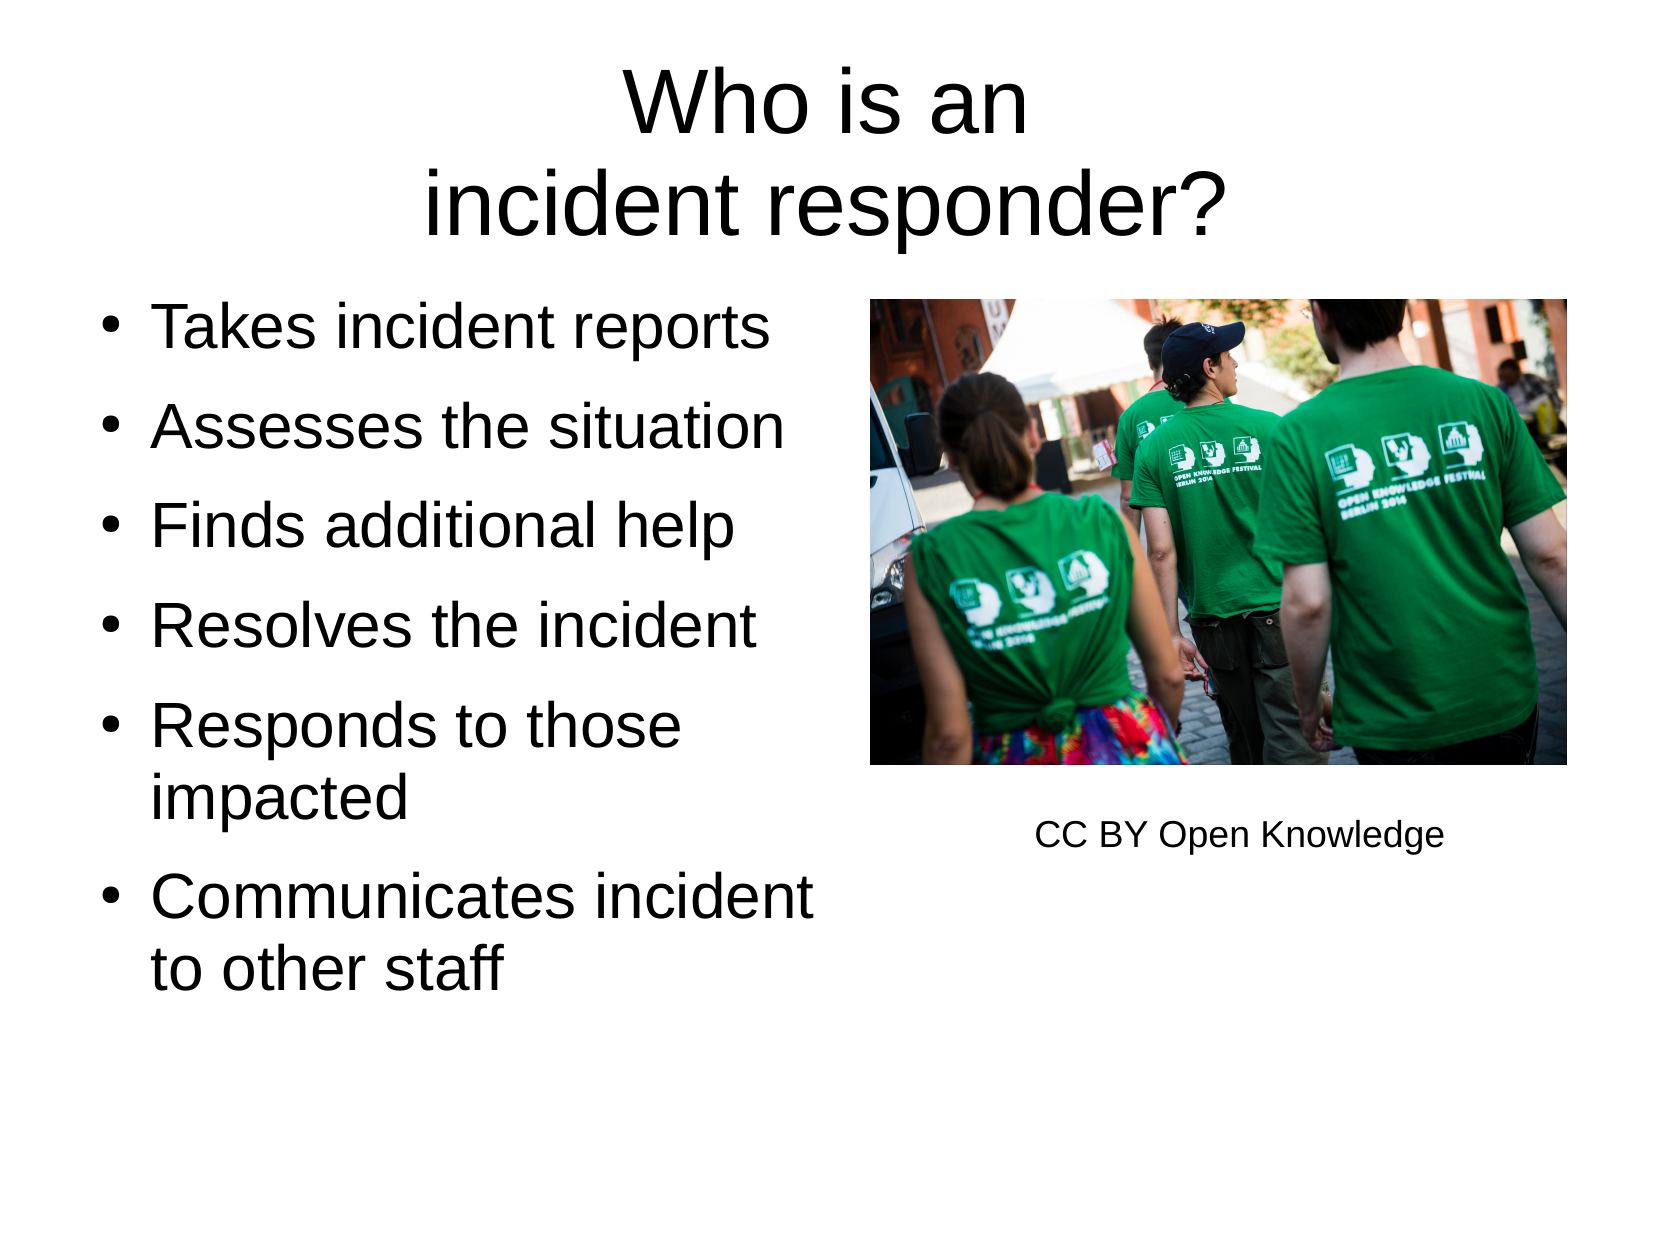

# Who is an incident responder?
Takes incident reports
Assesses the situation
Finds additional help
Resolves the incident
Responds to those impacted
Communicates incident to other staff
CC BY Open Knowledge